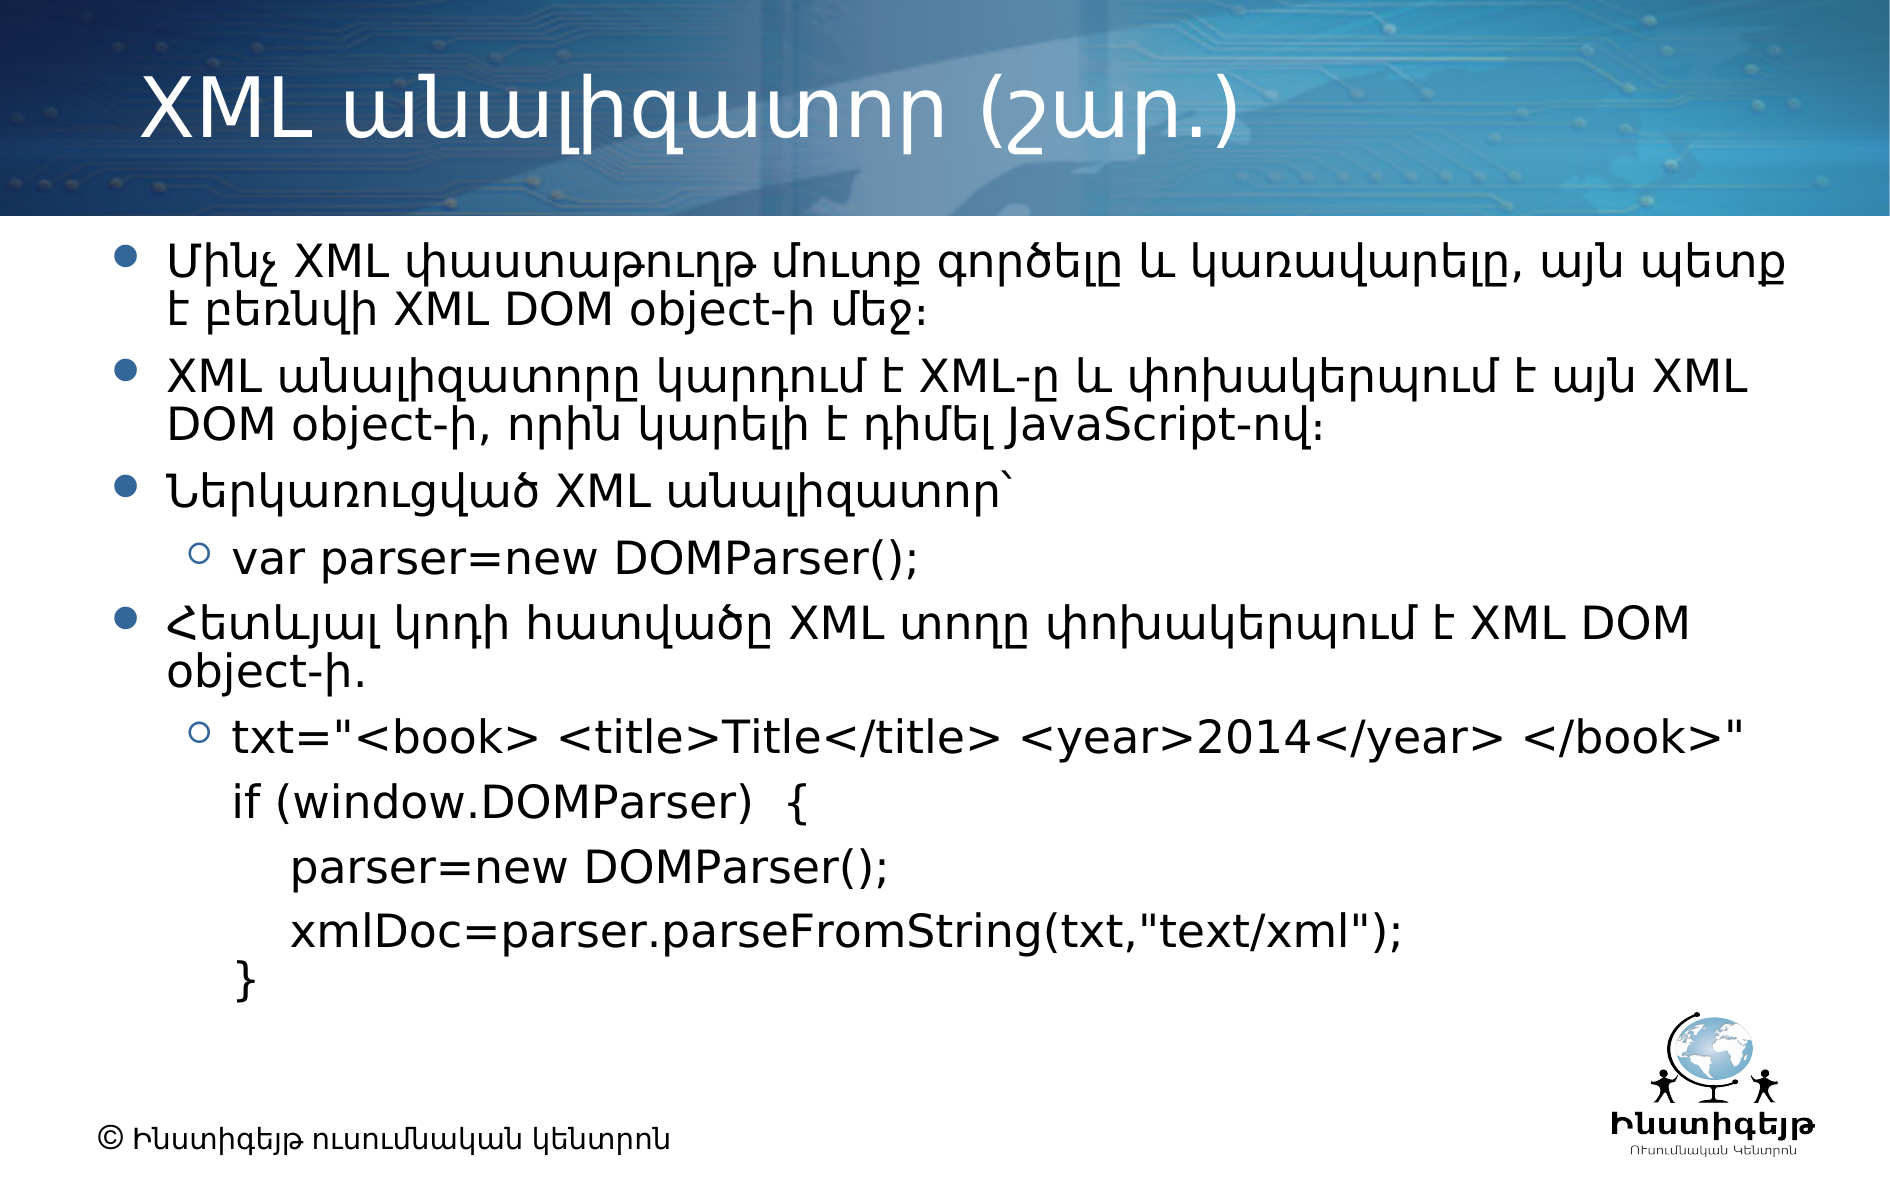

XML անալիզատոր (շար.)
# Մինչ XML փաստաթուղթ մուտք գործելը և կառավարելը, այն պետք է բեռնվի XML DOM object-ի մեջ։
XML անալիզատորը կարդում է XML-ը և փոխակերպում է այն XML DOM object-ի, որին կարելի է դիմել JavaScript-ով։
Ներկառուցված XML անալիզատոր՝
var parser=new DOMParser();
Հետևյալ կոդի հատվածը XML տողը փոխակերպում է XML DOM object-ի․
txt="<book> <title>Title</title> <year>2014</year> </book>"
if (window.DOMParser) {
 parser=new DOMParser();
 xmlDoc=parser.parseFromString(txt,"text/xml");
}